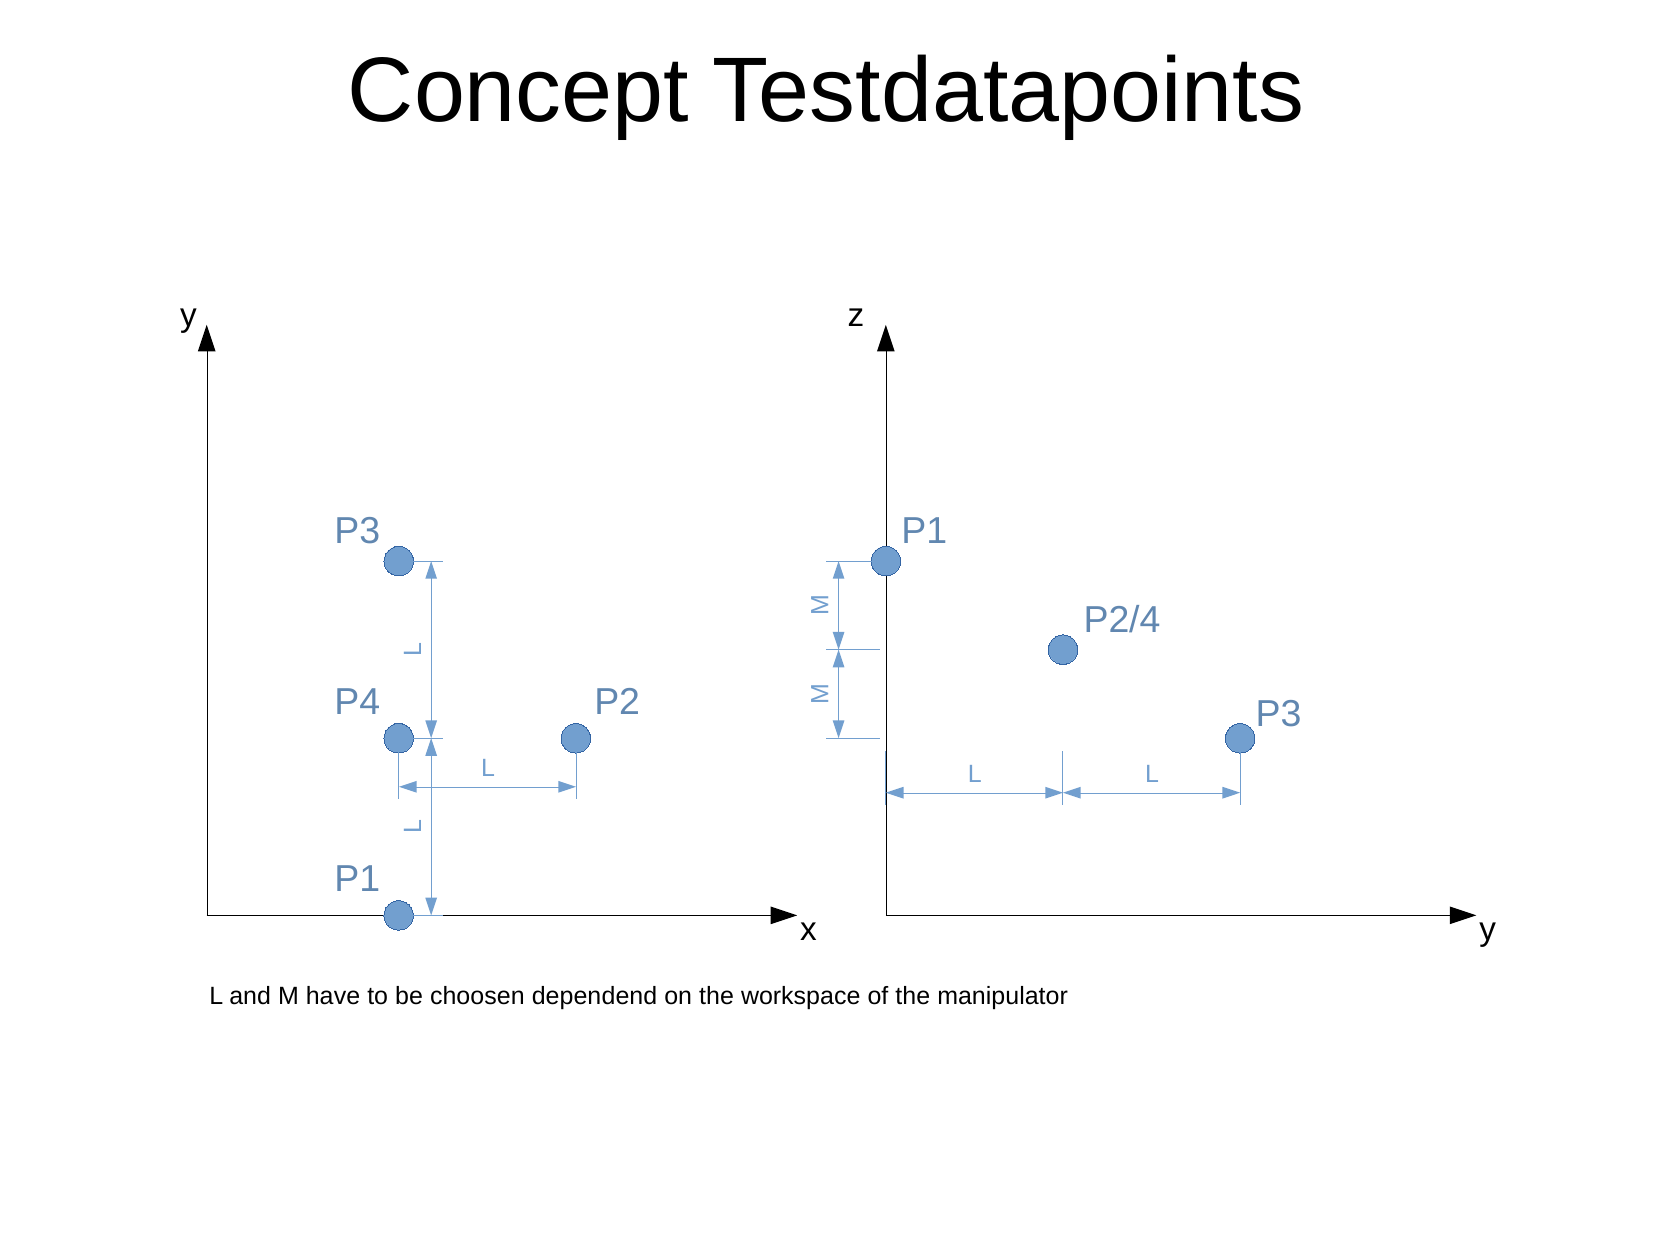

# Concept Testdatapoints
y
z
P1
P3
P2/4
P4
P2
P3
P1
x
y
L and M have to be choosen dependend on the workspace of the manipulator